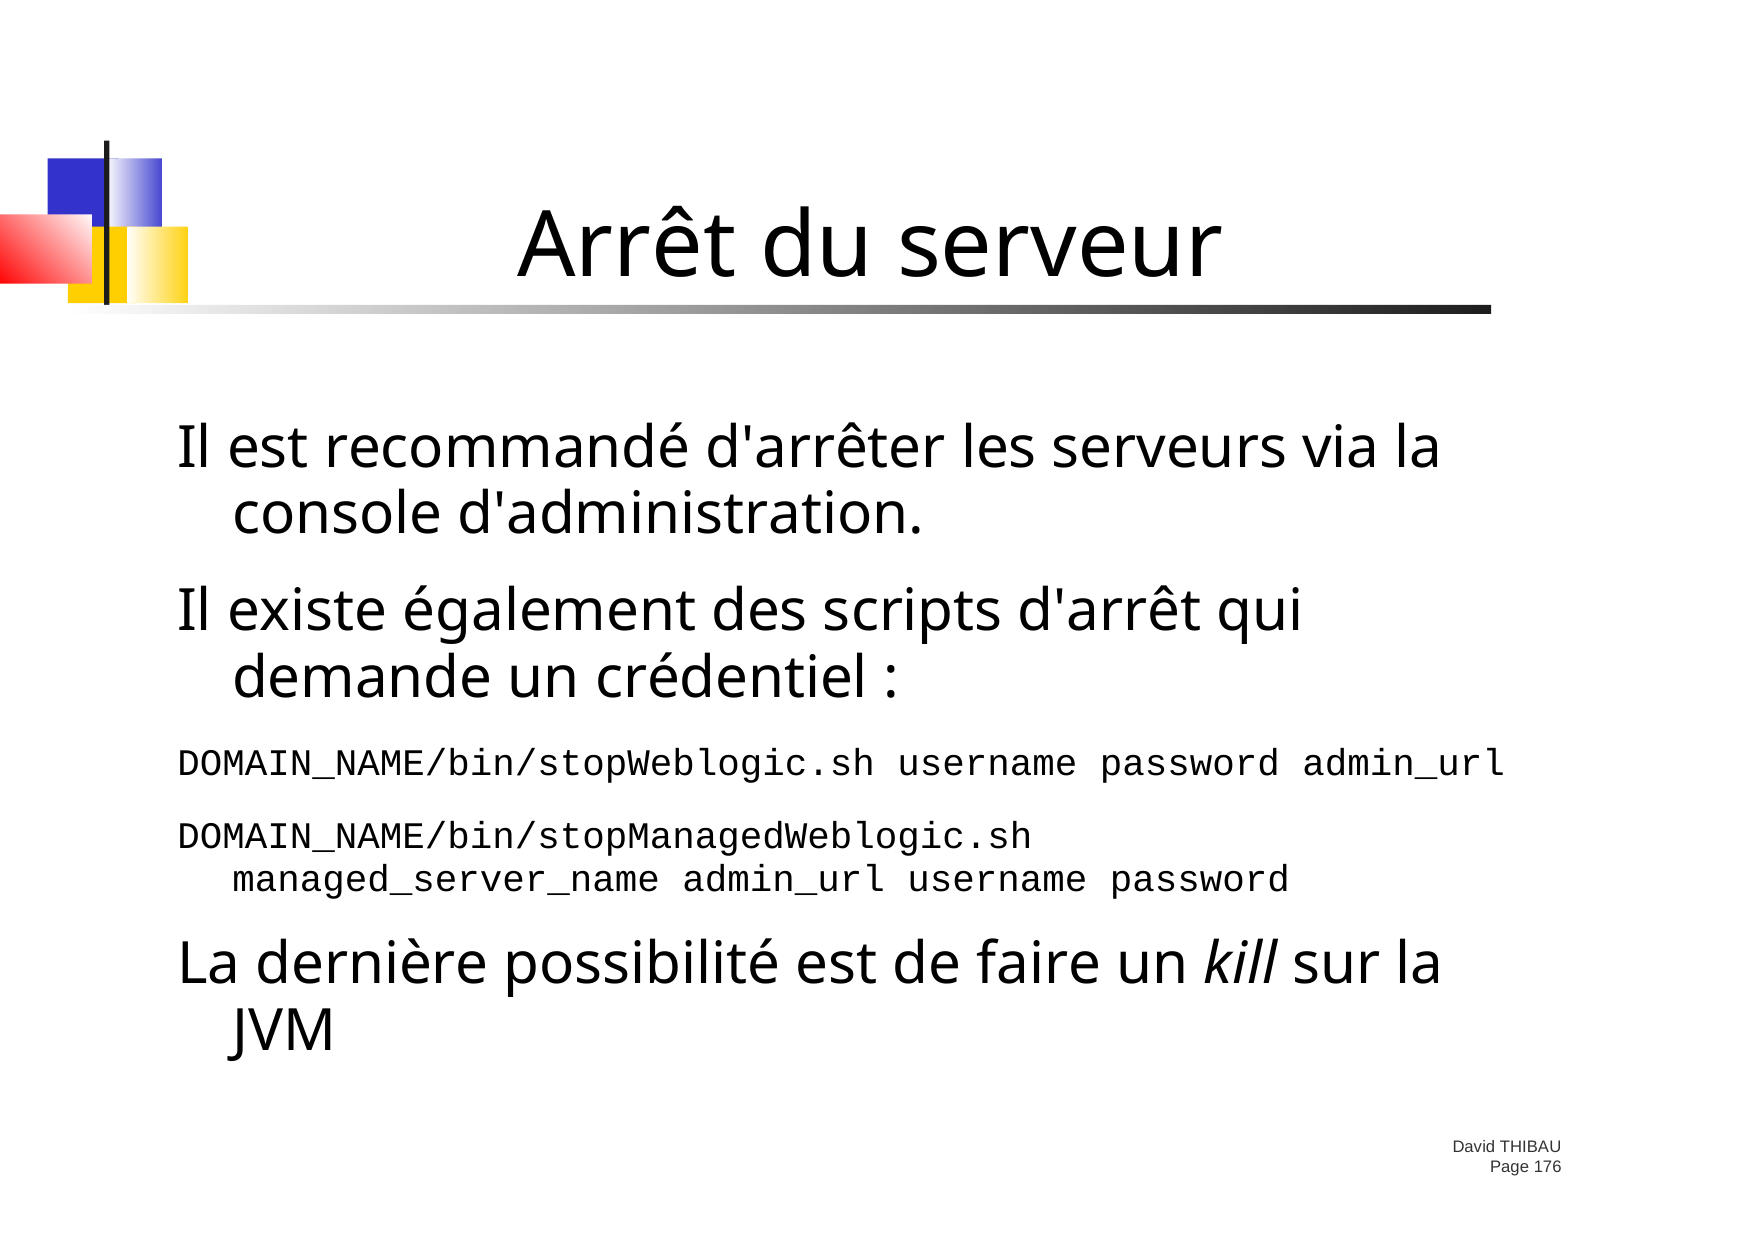

# Arrêt du serveur
Il est recommandé d'arrêter les serveurs via la console d'administration.
Il existe également des scripts d'arrêt qui demande un crédentiel :
DOMAIN_NAME/bin/stopWeblogic.sh username password admin_url
DOMAIN_NAME/bin/stopManagedWeblogic.sh
managed_server_name admin_url username password
La dernière possibilité est de faire un kill sur la JVM